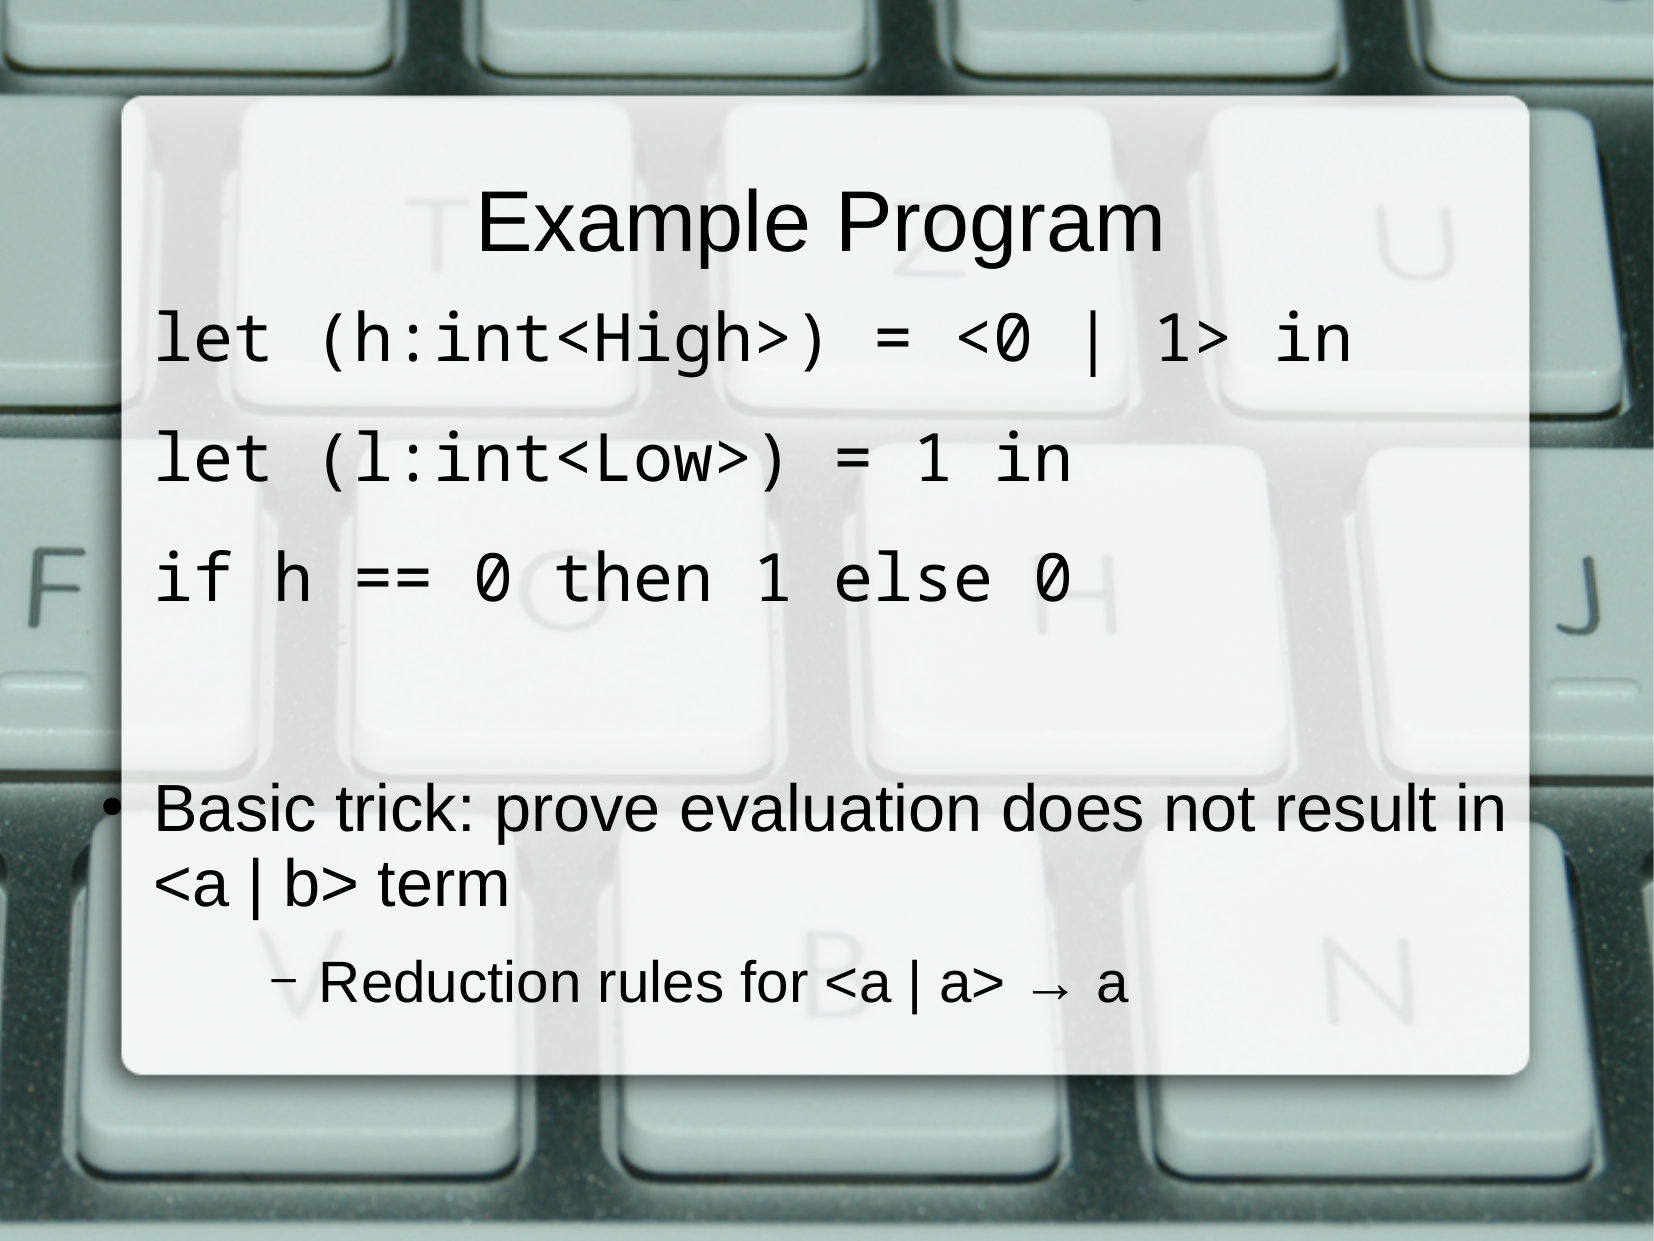

# Example Program
let (h:int<High>) = <0 | 1> in
let (l:int<Low>) = 1 in
if h == 0 then 1 else 0
Basic trick: prove evaluation does not result in <a | b> term
Reduction rules for <a | a> → a